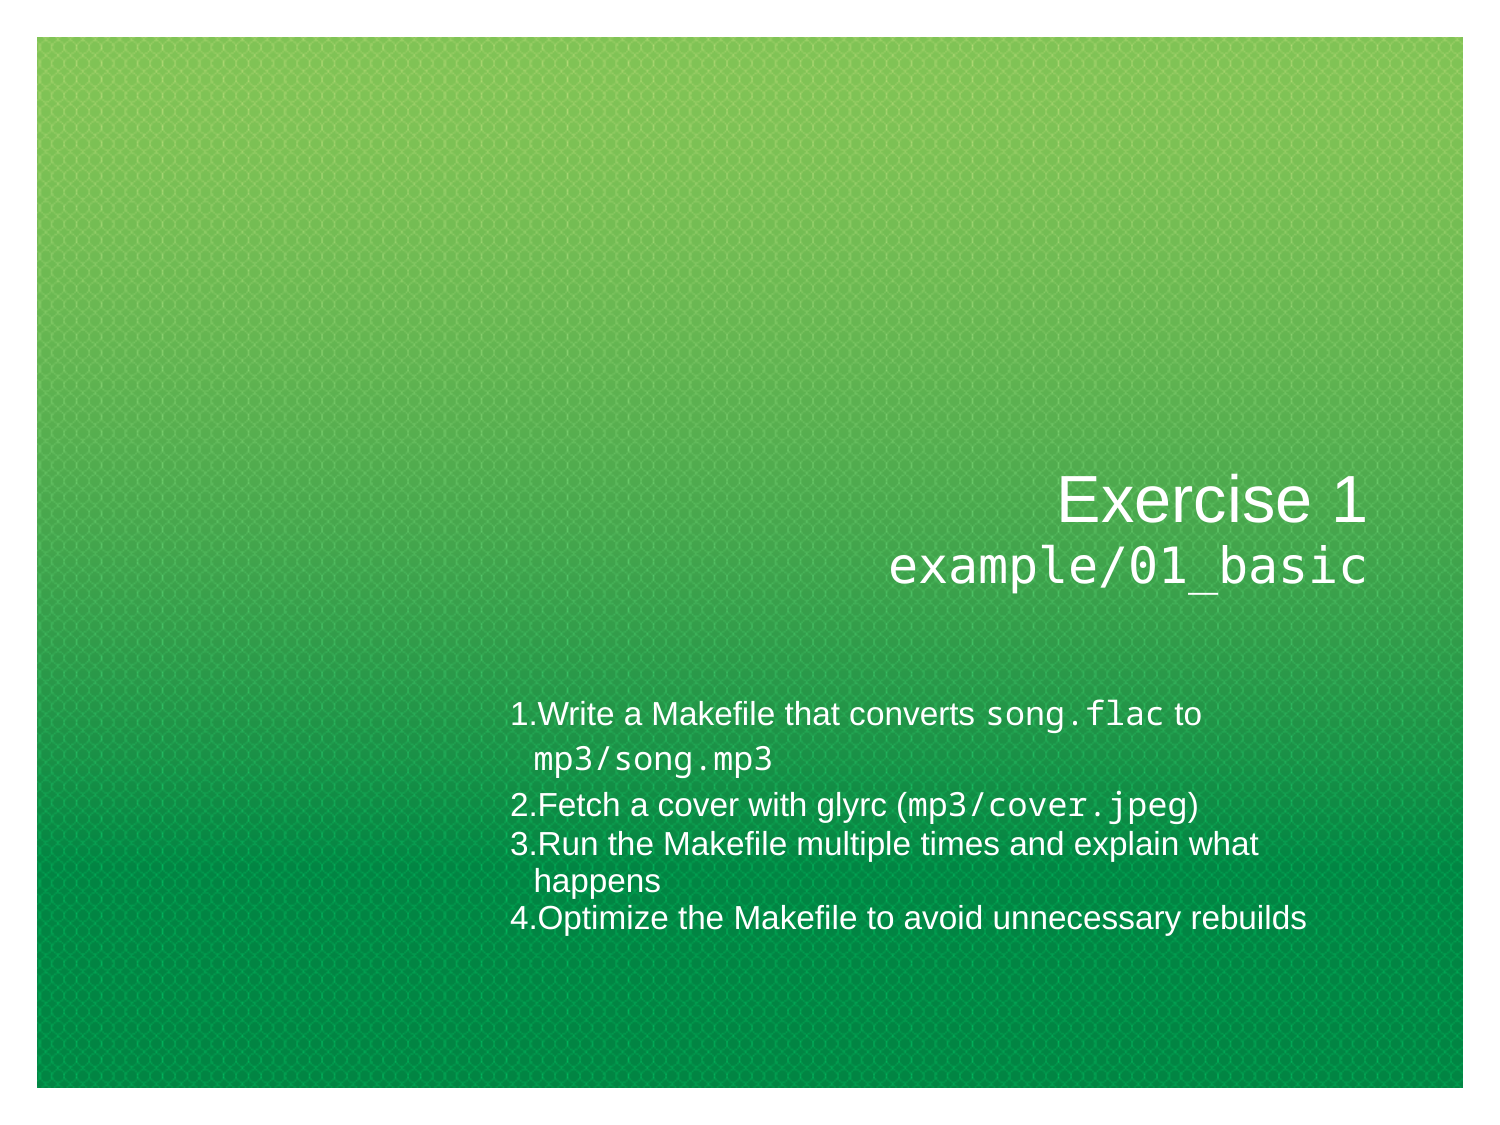

# Exercise 1 example/01_basic
Write a Makefile that converts song.flac to mp3/song.mp3
Fetch a cover with glyrc (mp3/cover.jpeg)
Run the Makefile multiple times and explain what happens
Optimize the Makefile to avoid unnecessary rebuilds